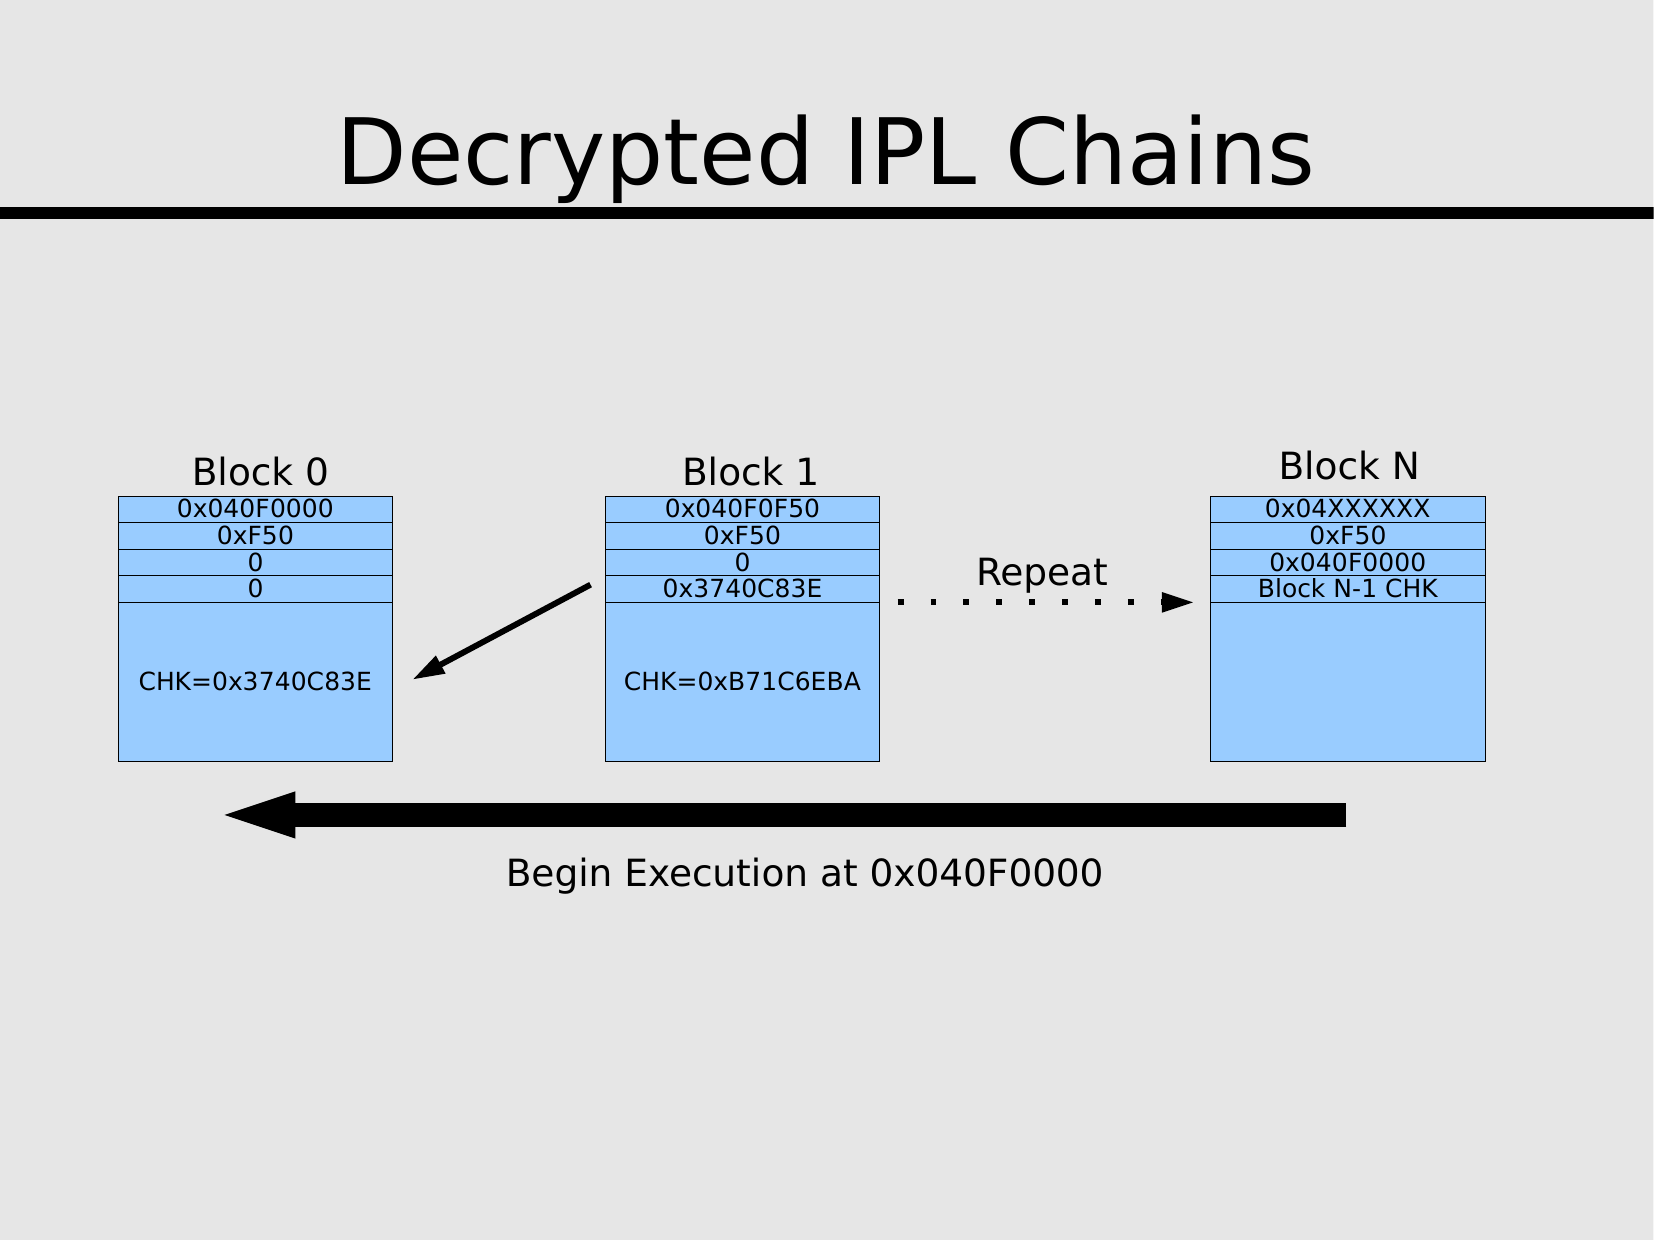

# Decrypted IPL Chains
Block N
Block 0
Block 1
0x040F0000
0x040F0F50
0x04XXXXXX
0xF50
0xF50
0xF50
Repeat
0
0
0x040F0000
0
0x3740C83E
Block N-1 CHK
CHK=0x3740C83E
CHK=0xB71C6EBA
Begin Execution at 0x040F0000